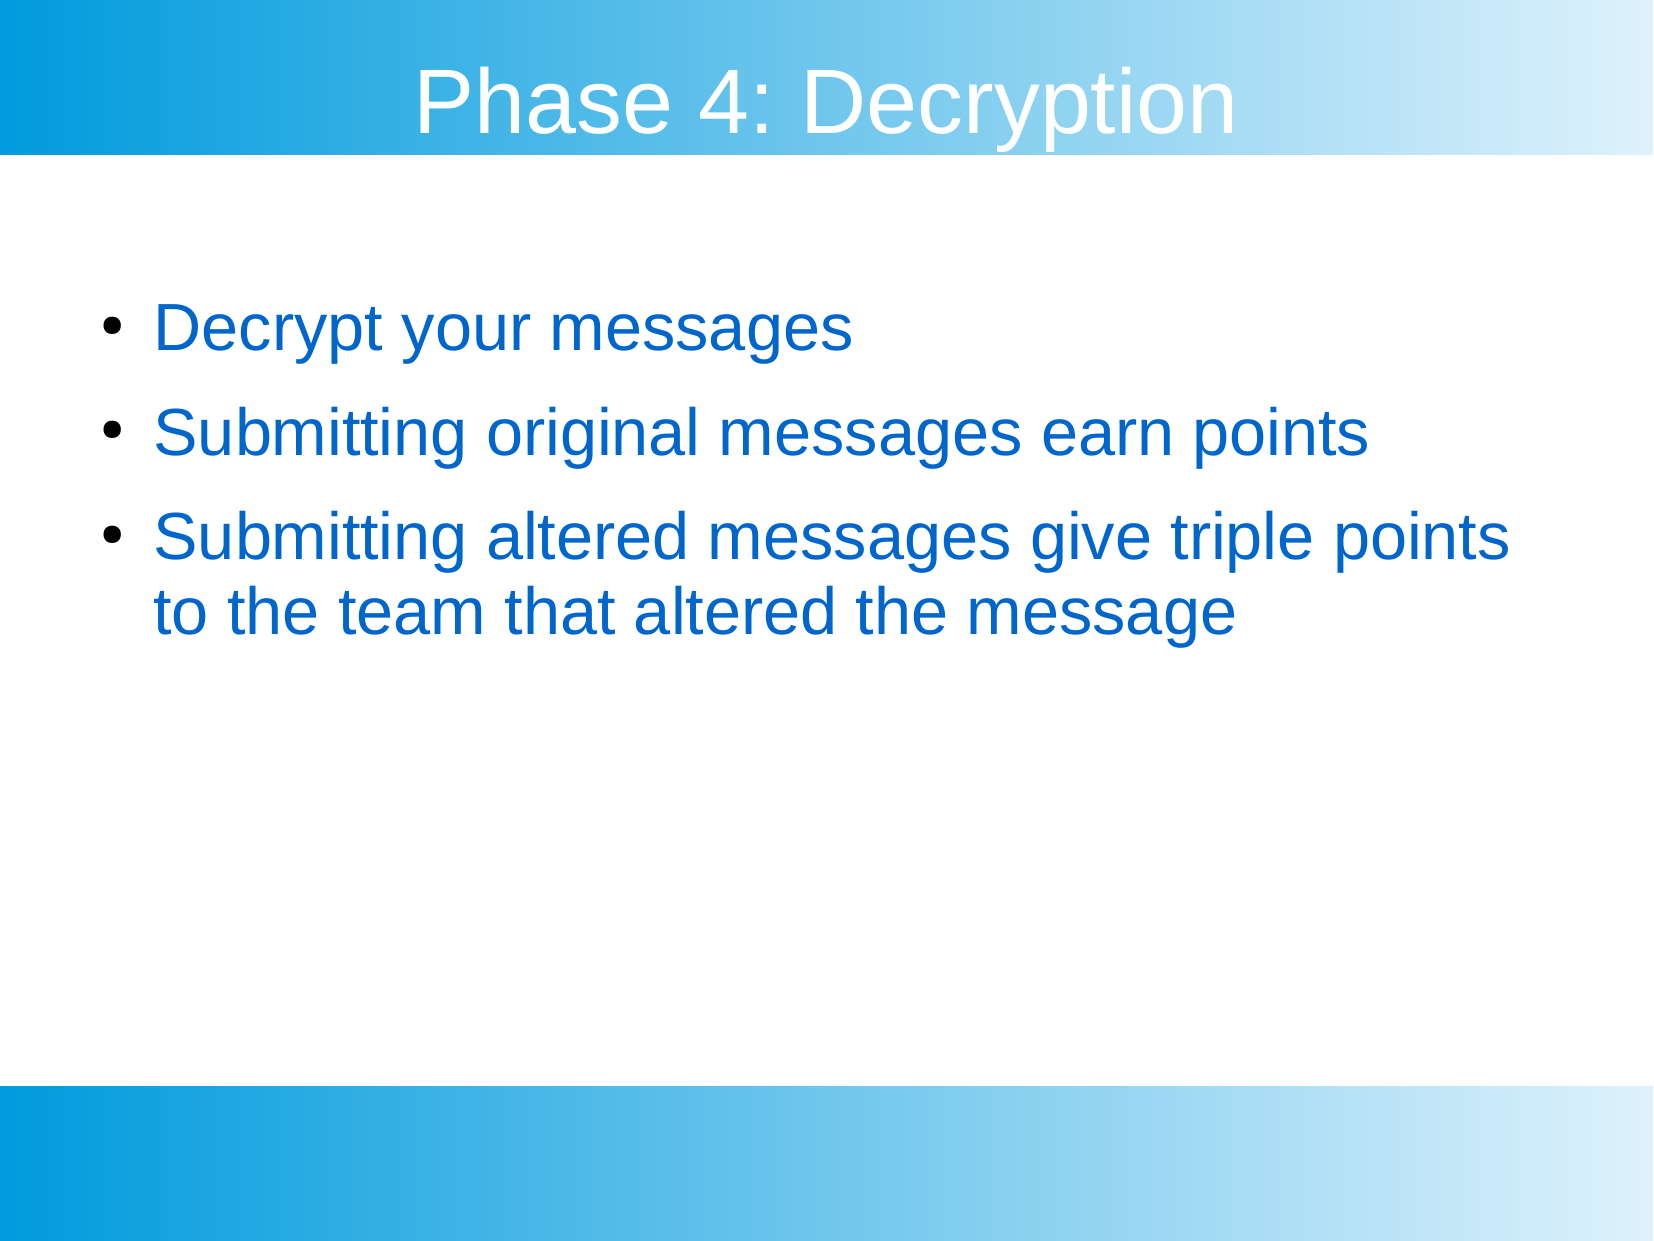

# Phase 4: Decryption
Decrypt your messages
Submitting original messages earn points
Submitting altered messages give triple points to the team that altered the message